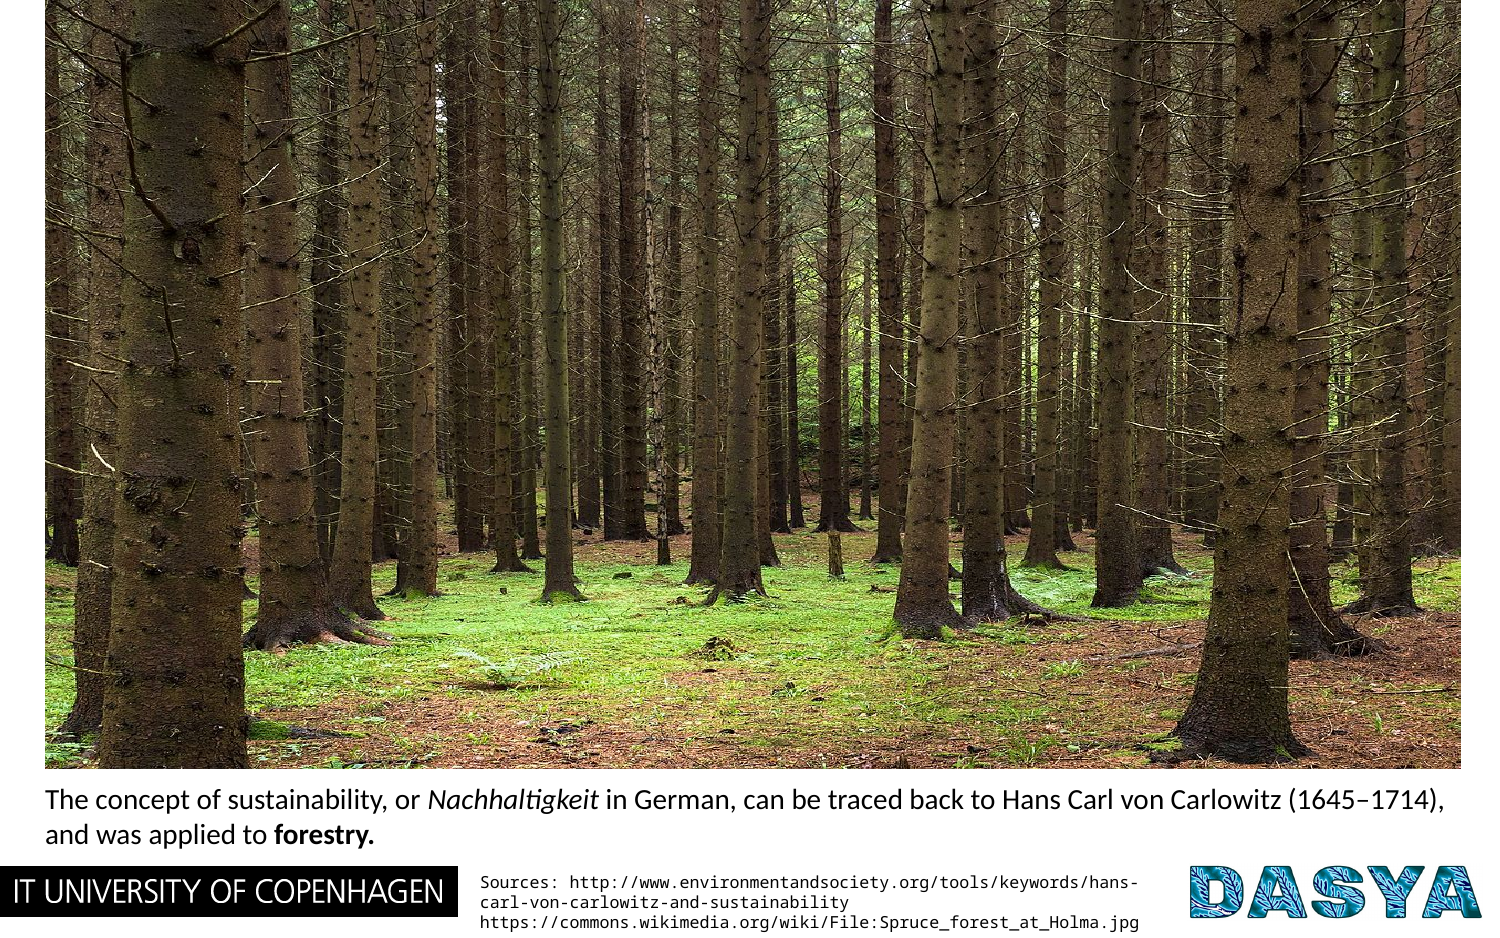

The concept of sustainability, or Nachhaltigkeit in German, can be traced back to Hans Carl von Carlowitz (1645–1714), and was applied to forestry.
# The concept of sustainability - Hans Carl von Carlowitz (1645–1714), applied to forestry.[15]
Sources: http://www.environmentandsociety.org/tools/keywords/hans-carl-von-carlowitz-and-sustainability https://commons.wikimedia.org/wiki/File:Spruce_forest_at_Holma.jpg